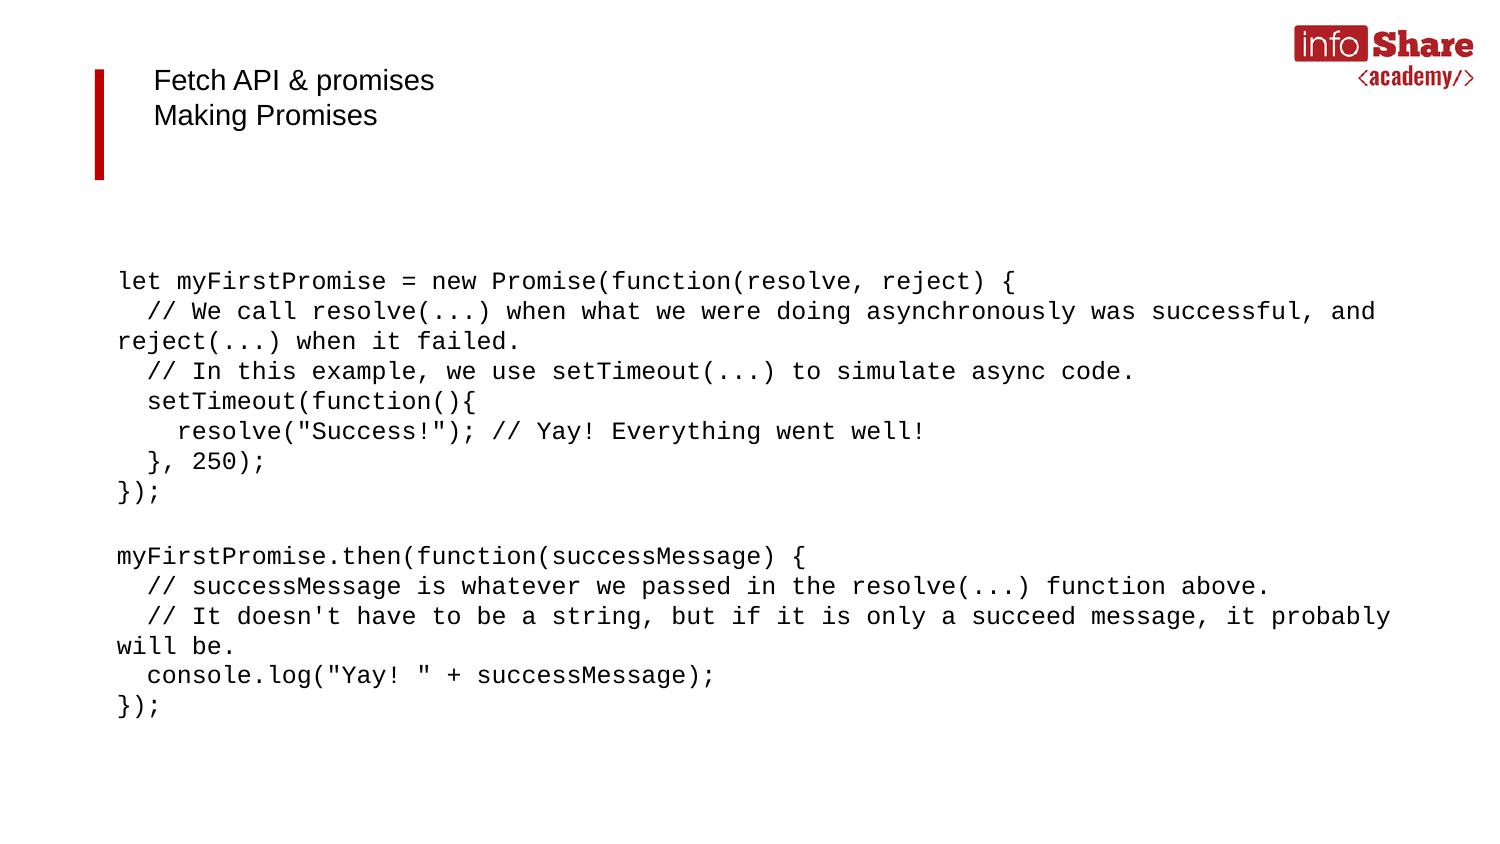

# Fetch API & promises Making Promises
let myFirstPromise = new Promise(function(resolve, reject) {
 // We call resolve(...) when what we were doing asynchronously was successful, and reject(...) when it failed.
 // In this example, we use setTimeout(...) to simulate async code.
 setTimeout(function(){
 resolve("Success!"); // Yay! Everything went well!
 }, 250);
});
myFirstPromise.then(function(successMessage) {
 // successMessage is whatever we passed in the resolve(...) function above.
 // It doesn't have to be a string, but if it is only a succeed message, it probably will be.
 console.log("Yay! " + successMessage);
});